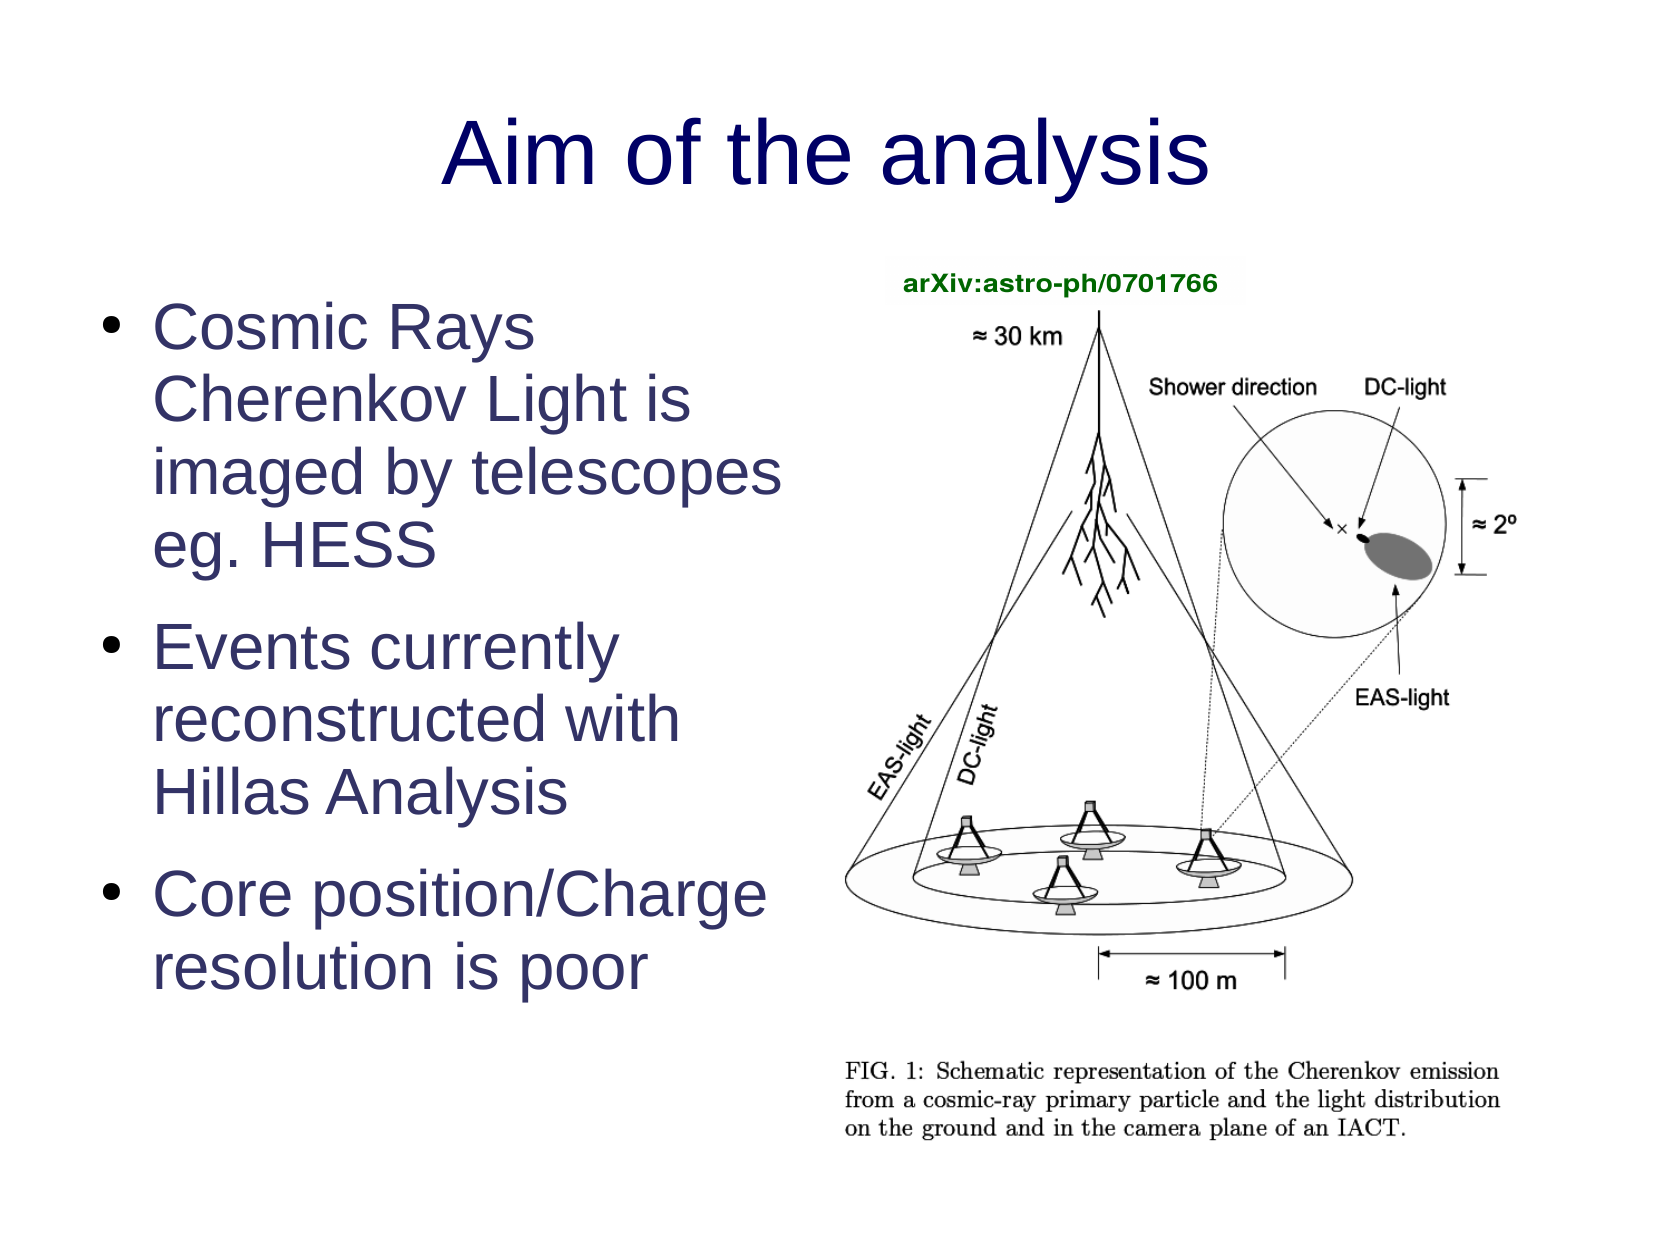

# Aim of the analysis
Cosmic Rays Cherenkov Light is imaged by telescopes eg. HESS
Events currently reconstructed with Hillas Analysis
Core position/Charge resolution is poor